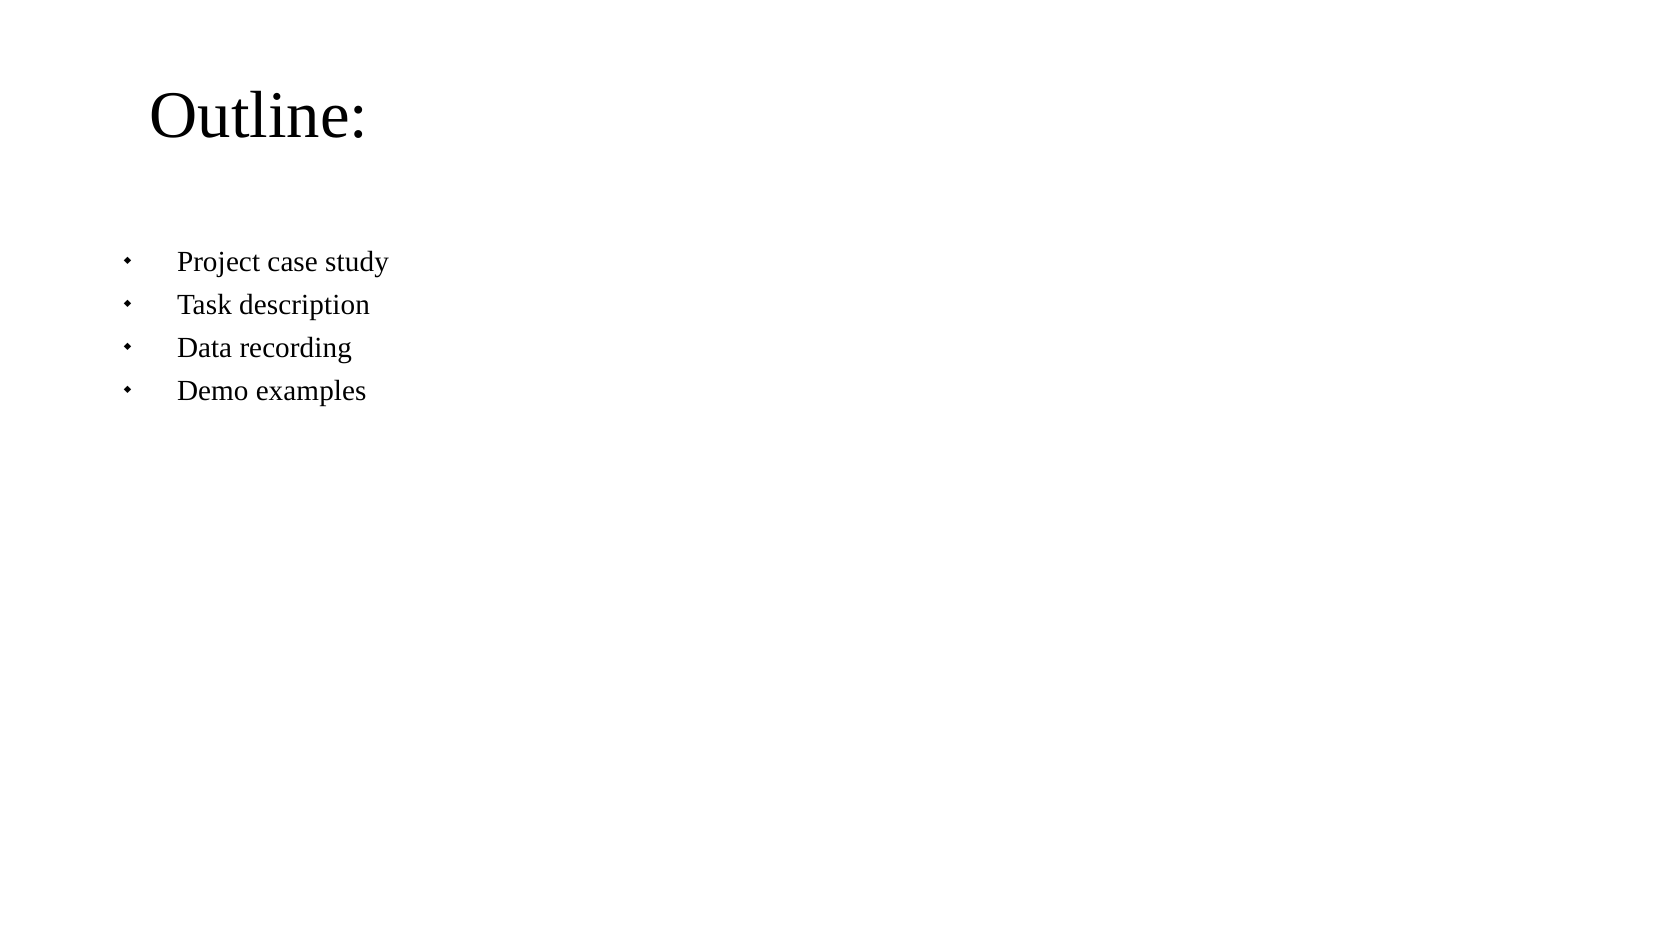

# Outline:
Project case study
Task description
Data recording
Demo examples